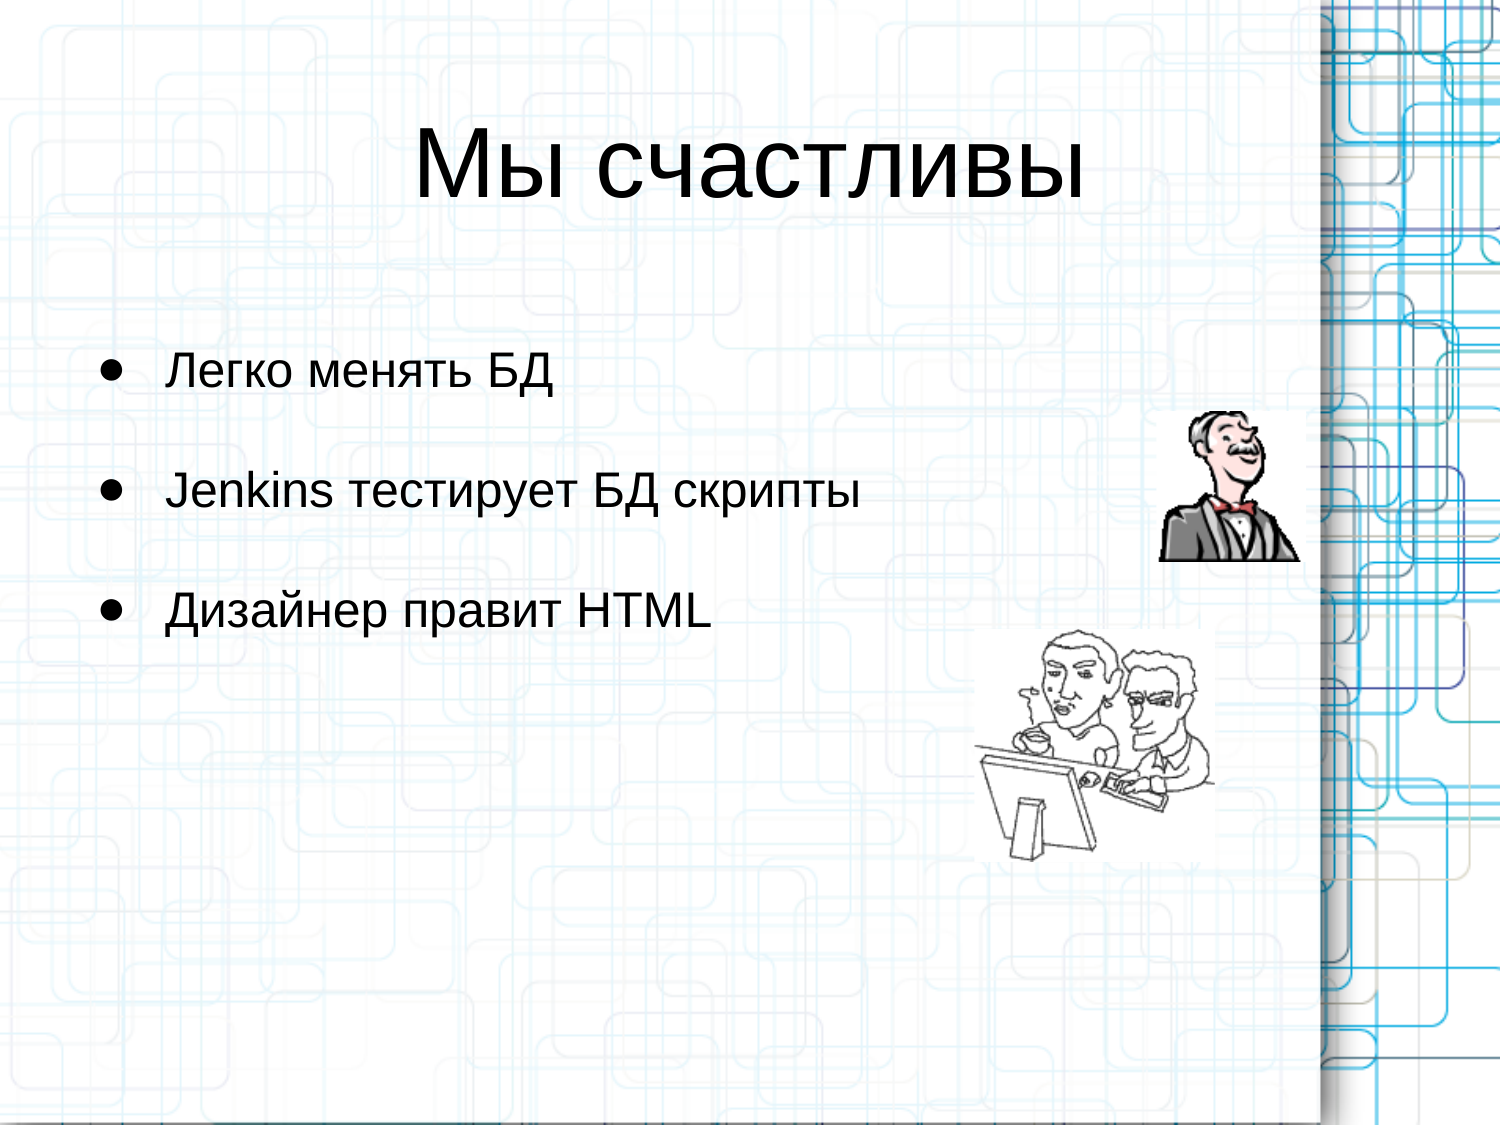

# Мы счастливы
Легко менять БД
Jenkins тестирует БД скрипты
Дизайнер правит HTML